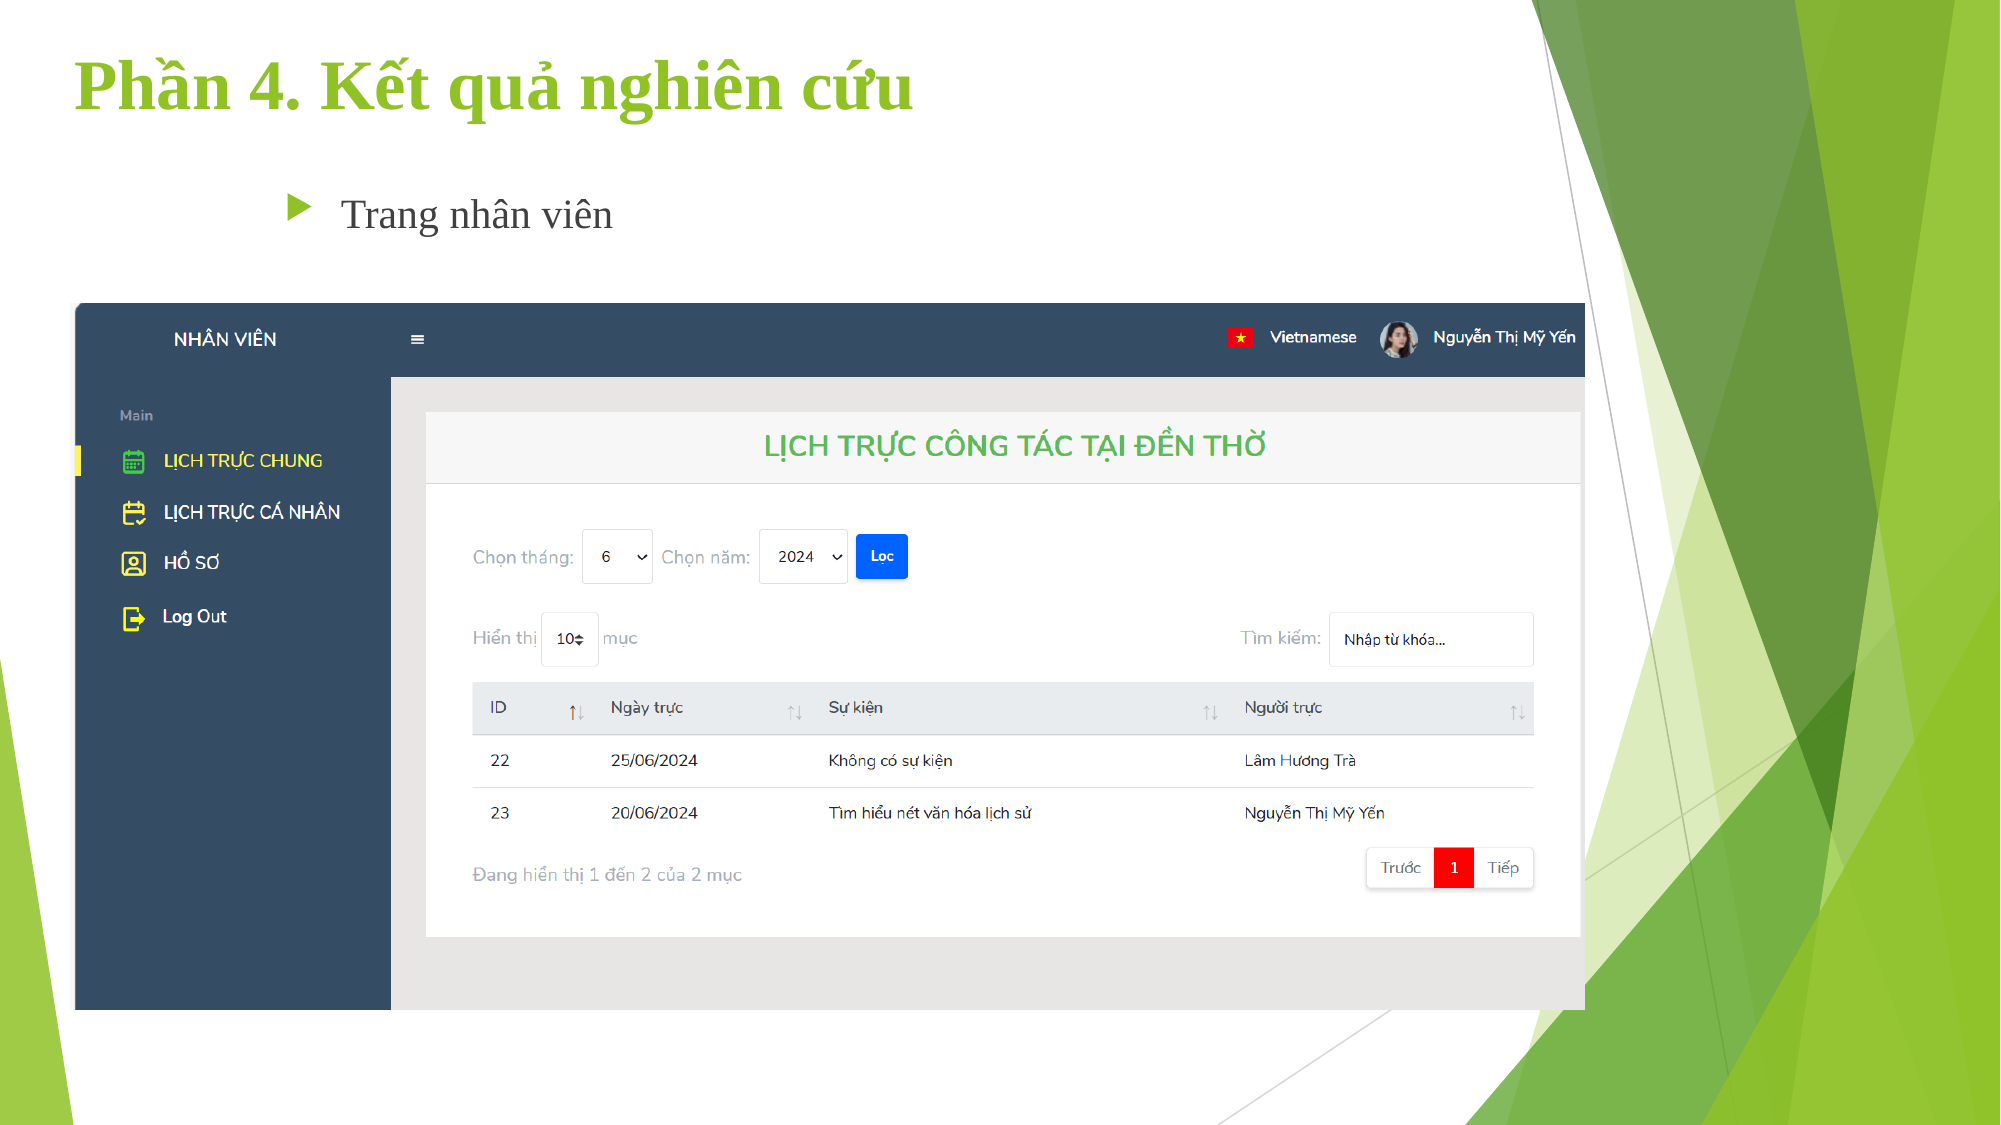

# Phần 4. Kết quả nghiên cứu
Trang nhân viên